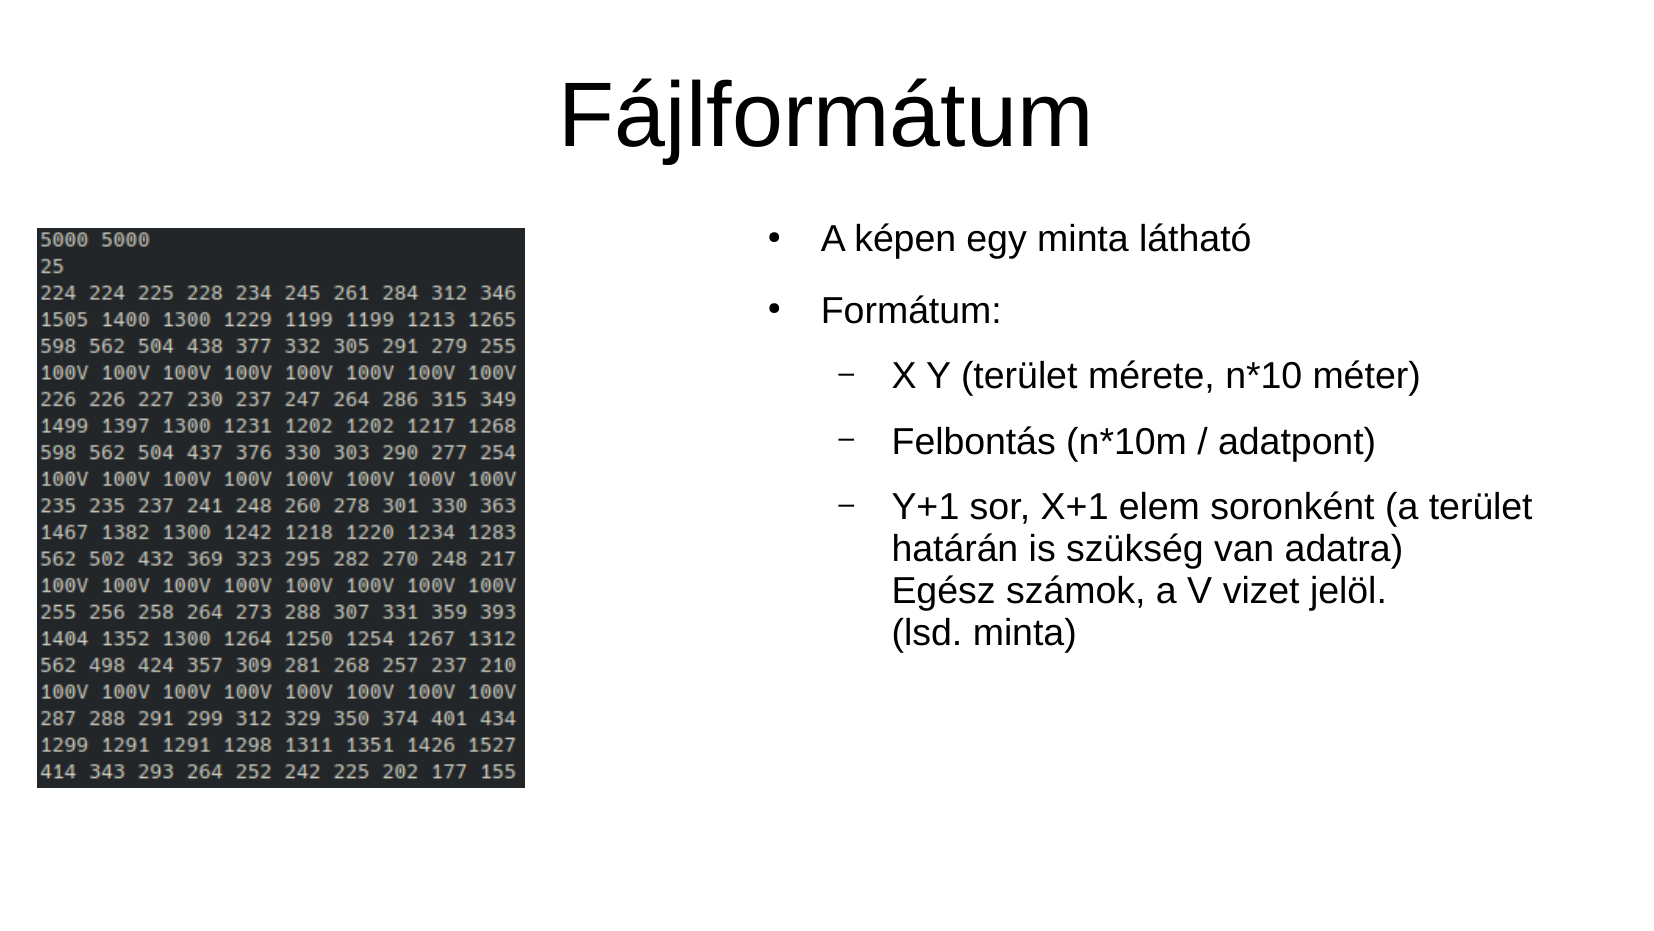

# Fájlformátum
A képen egy minta látható
Formátum:
X Y (terület mérete, n*10 méter)
Felbontás (n*10m / adatpont)
Y+1 sor, X+1 elem soronként (a terület határán is szükség van adatra)
Egész számok, a V vizet jelöl.
(lsd. minta)